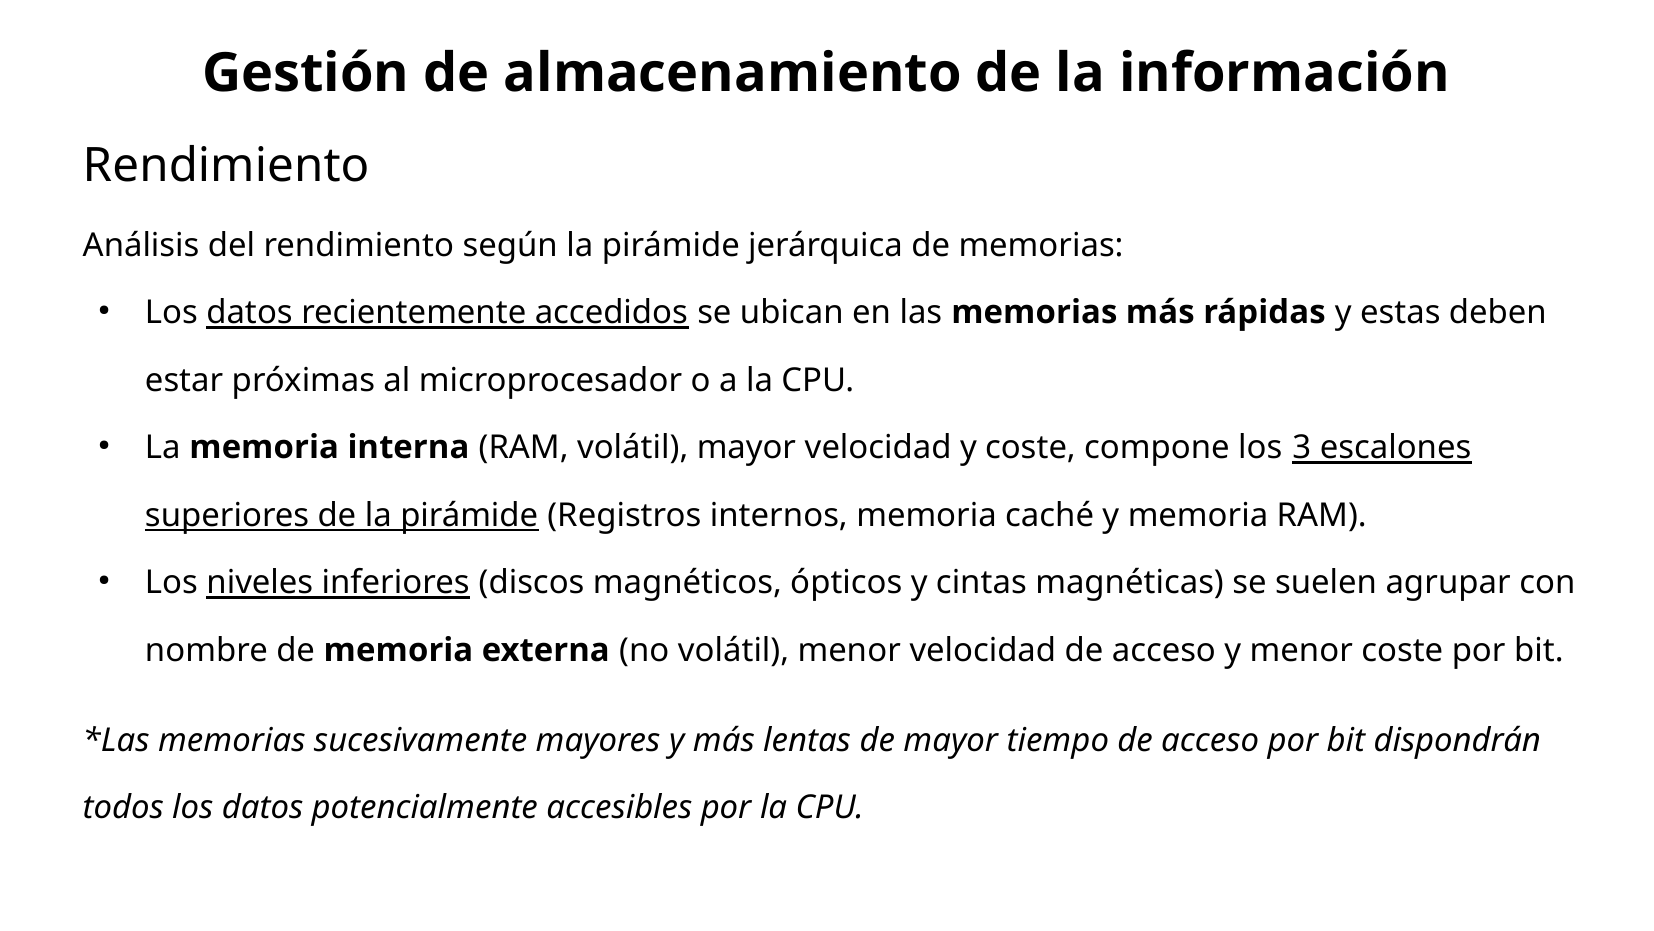

# Gestión de almacenamiento de la información
Rendimiento
Análisis del rendimiento según la pirámide jerárquica de memorias:
Los datos recientemente accedidos se ubican en las memorias más rápidas y estas deben estar próximas al microprocesador o a la CPU.
La memoria interna (RAM, volátil), mayor velocidad y coste, compone los 3 escalones superiores de la pirámide (Registros internos, memoria caché y memoria RAM).
Los niveles inferiores (discos magnéticos, ópticos y cintas magnéticas) se suelen agrupar con nombre de memoria externa (no volátil), menor velocidad de acceso y menor coste por bit.
*Las memorias sucesivamente mayores y más lentas de mayor tiempo de acceso por bit dispondrán todos los datos potencialmente accesibles por la CPU.